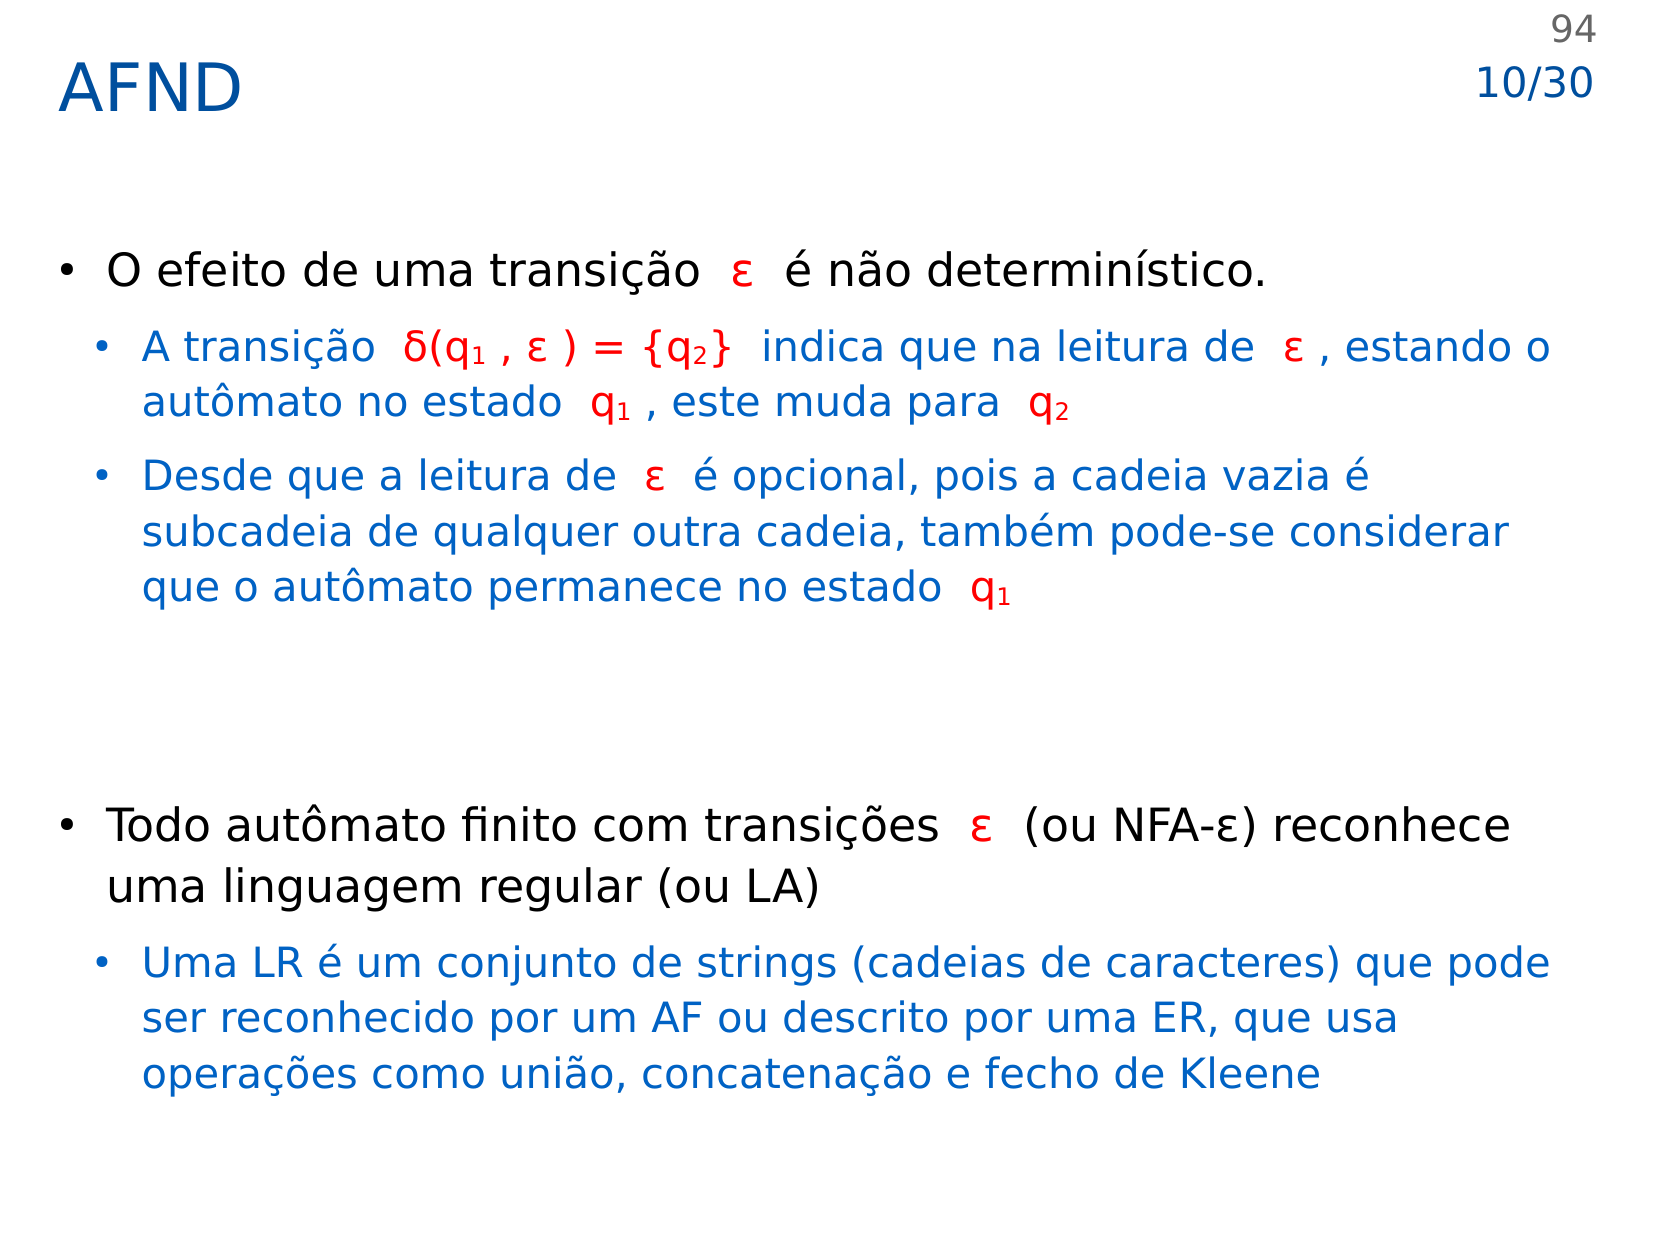

94
# AFND
10
O efeito de uma transição ε é não determinístico.
A transição δ(q1 , ε ) = {q2} indica que na leitura de ε , estando o autômato no estado q1 , este muda para q2
Desde que a leitura de ε é opcional, pois a cadeia vazia é subcadeia de qualquer outra cadeia, também pode-se considerar que o autômato permanece no estado q1
Todo autômato finito com transições ε (ou NFA-ε) reconhece uma linguagem regular (ou LA)
Uma LR é um conjunto de strings (cadeias de caracteres) que pode ser reconhecido por um AF ou descrito por uma ER, que usa operações como união, concatenação e fecho de Kleene